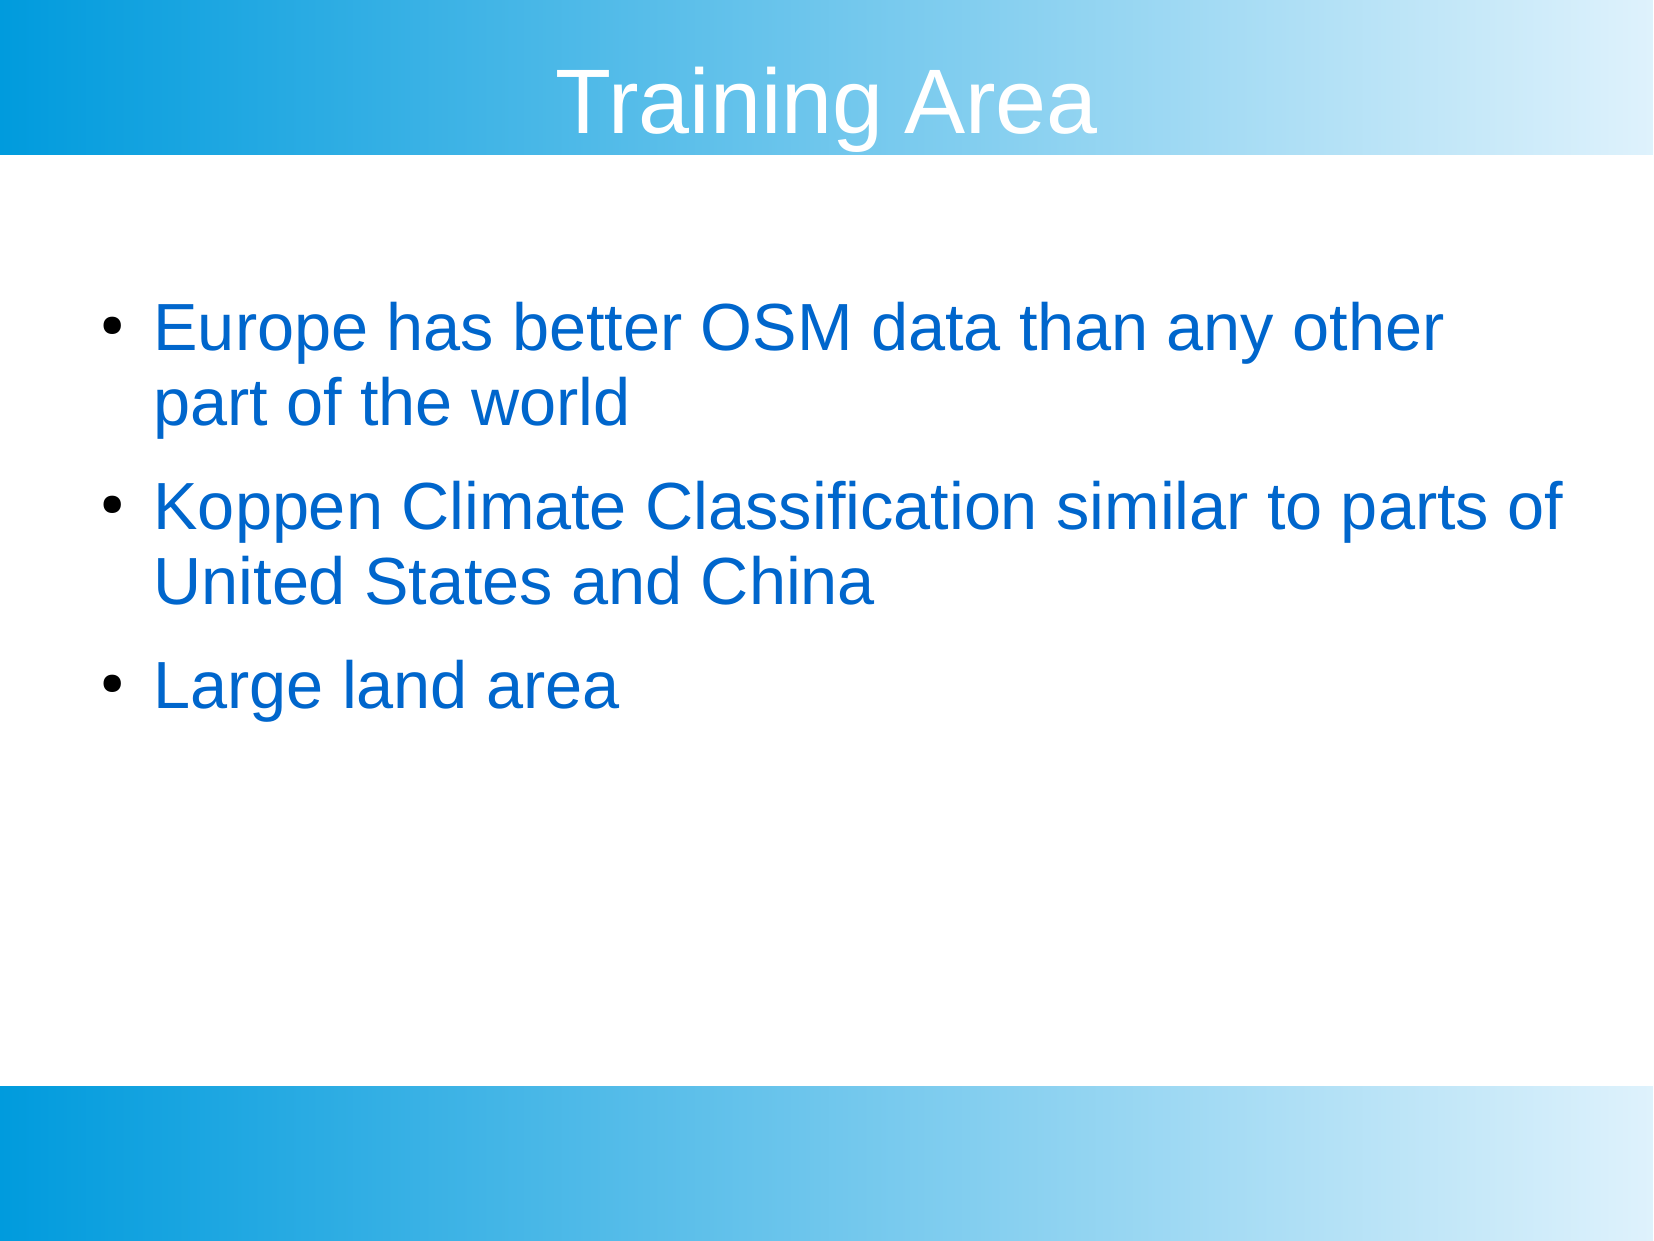

# Training Area
Europe has better OSM data than any other part of the world
Koppen Climate Classification similar to parts of United States and China
Large land area